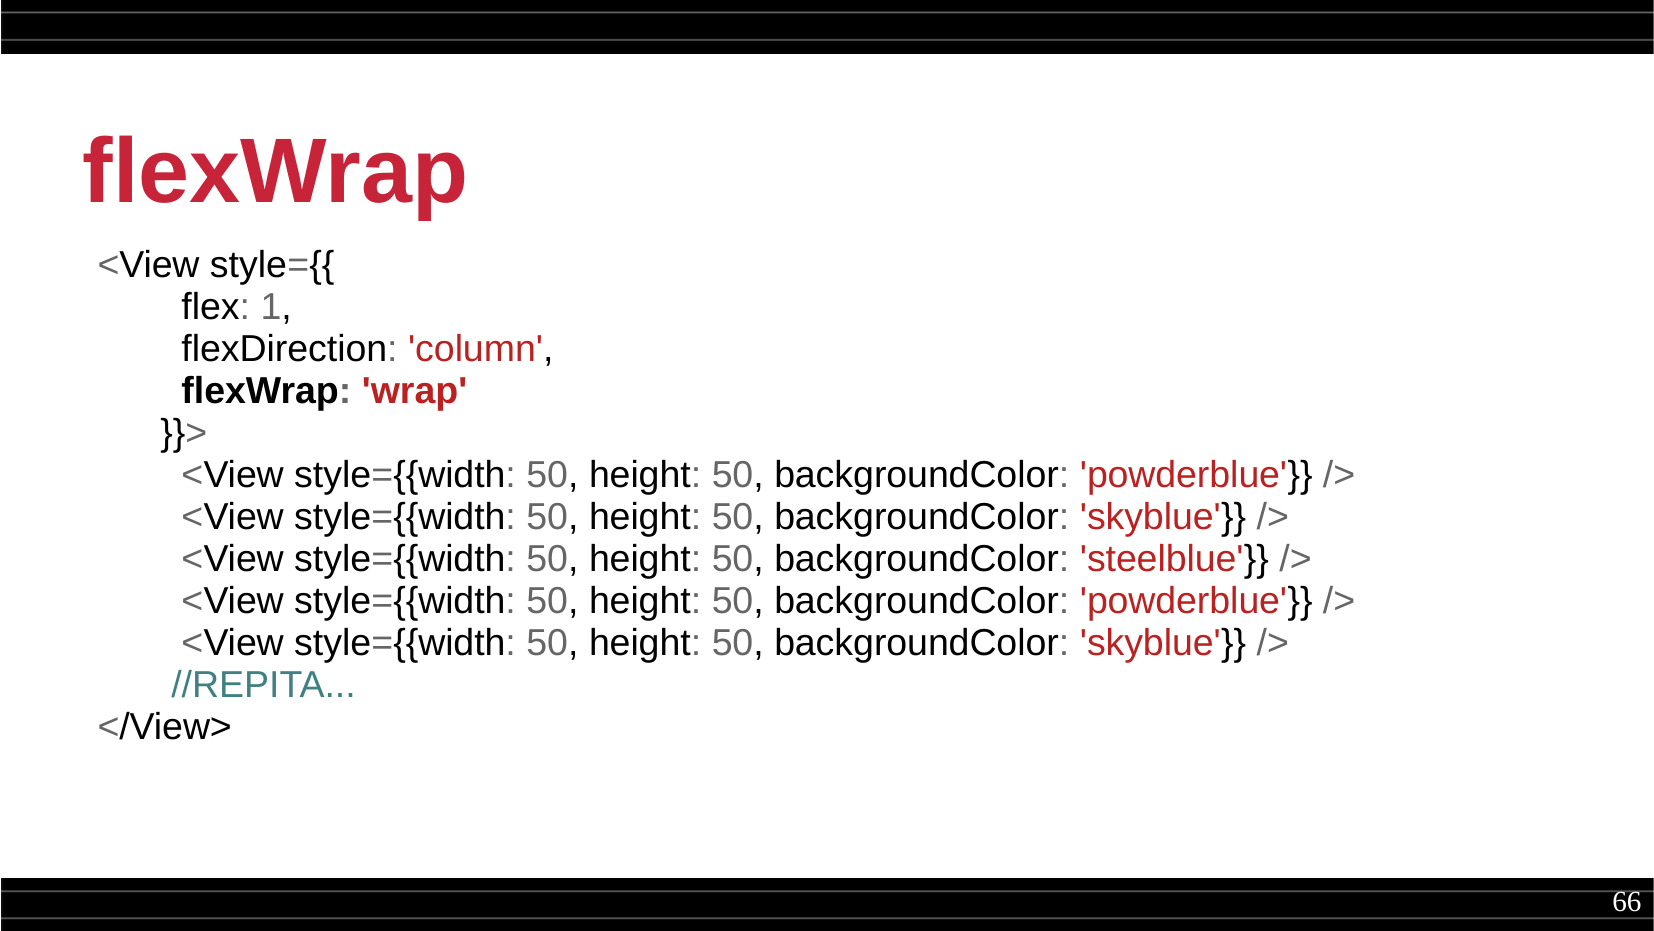

# flexWrap
<View style={{
 flex: 1,
 flexDirection: 'column',
 flexWrap: 'wrap'
 }}>
 <View style={{width: 50, height: 50, backgroundColor: 'powderblue'}} />
 <View style={{width: 50, height: 50, backgroundColor: 'skyblue'}} />
 <View style={{width: 50, height: 50, backgroundColor: 'steelblue'}} />
 <View style={{width: 50, height: 50, backgroundColor: 'powderblue'}} />
 <View style={{width: 50, height: 50, backgroundColor: 'skyblue'}} />
	//REPITA...
</View>